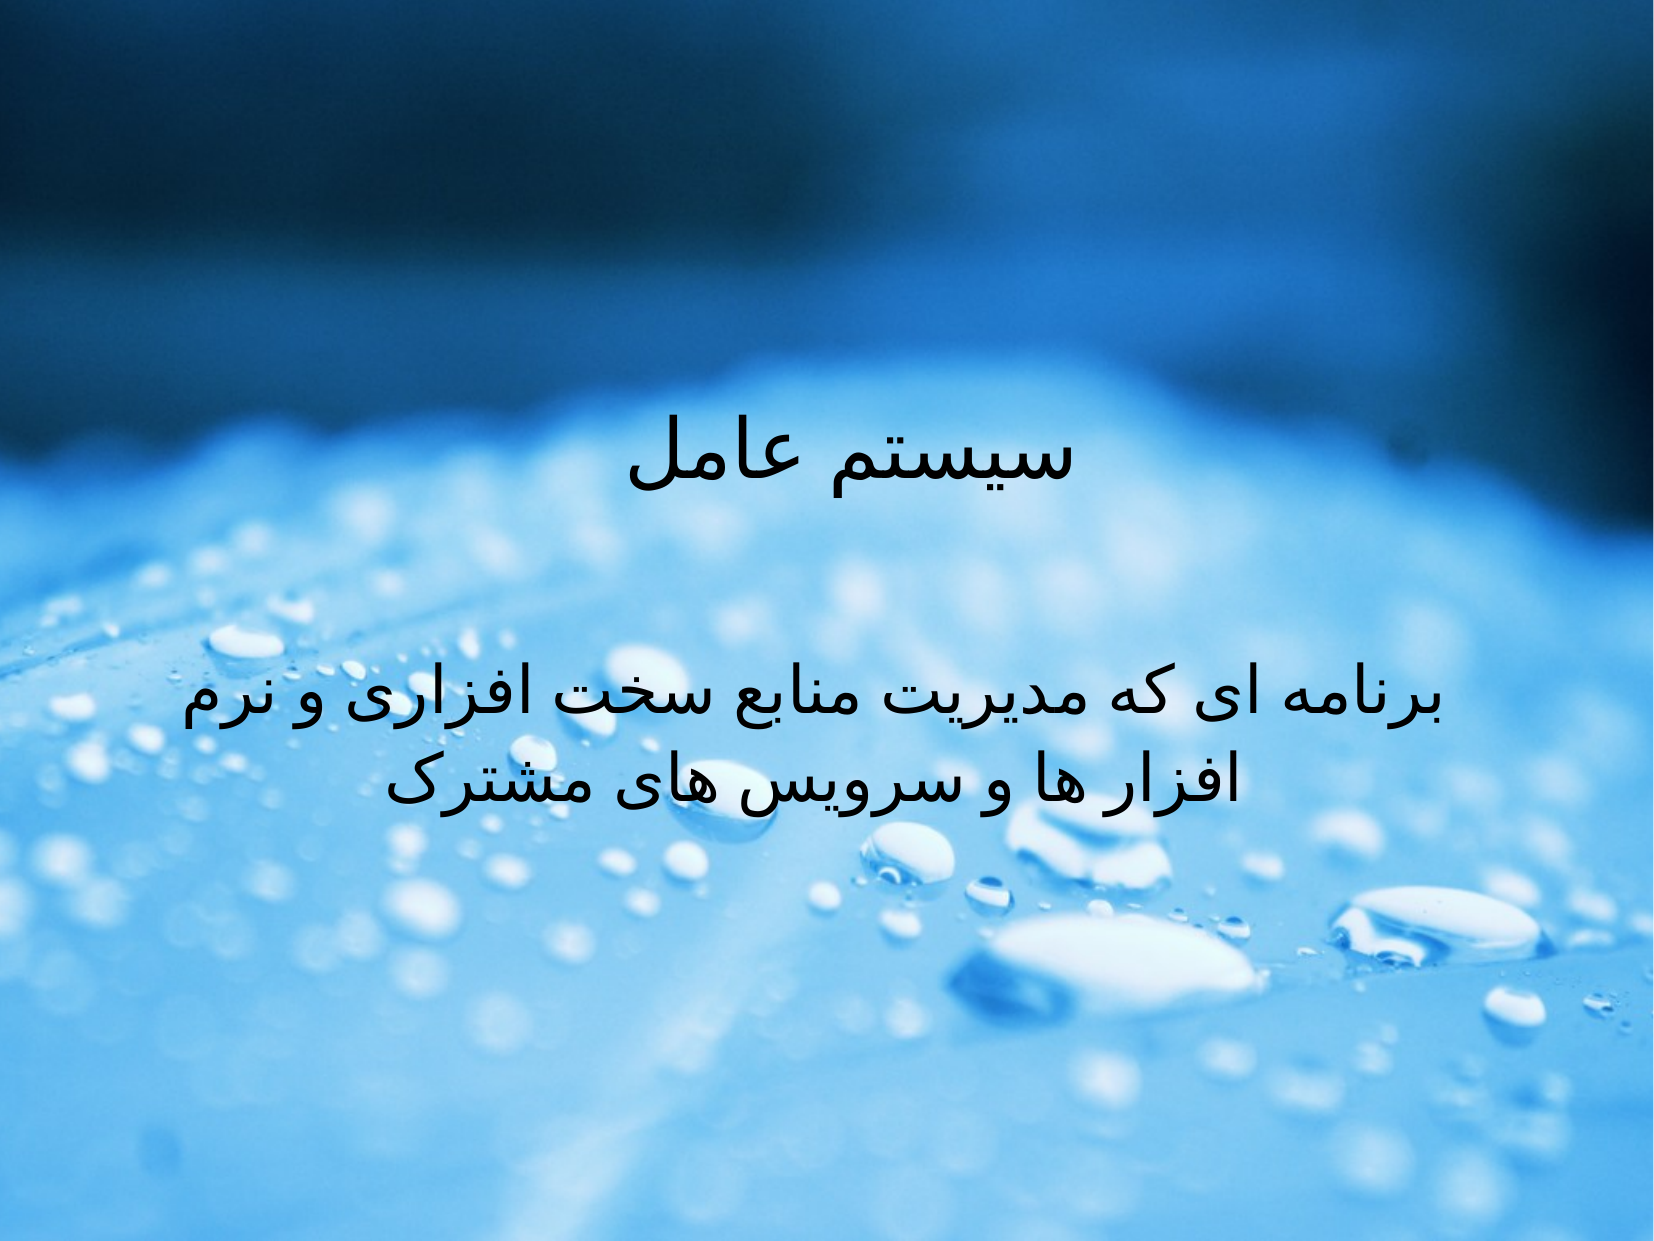

# سیستم عامل
برنامه ای که مدیریت منابع سخت افزاری و نرم افزار ها و سرویس های مشترک